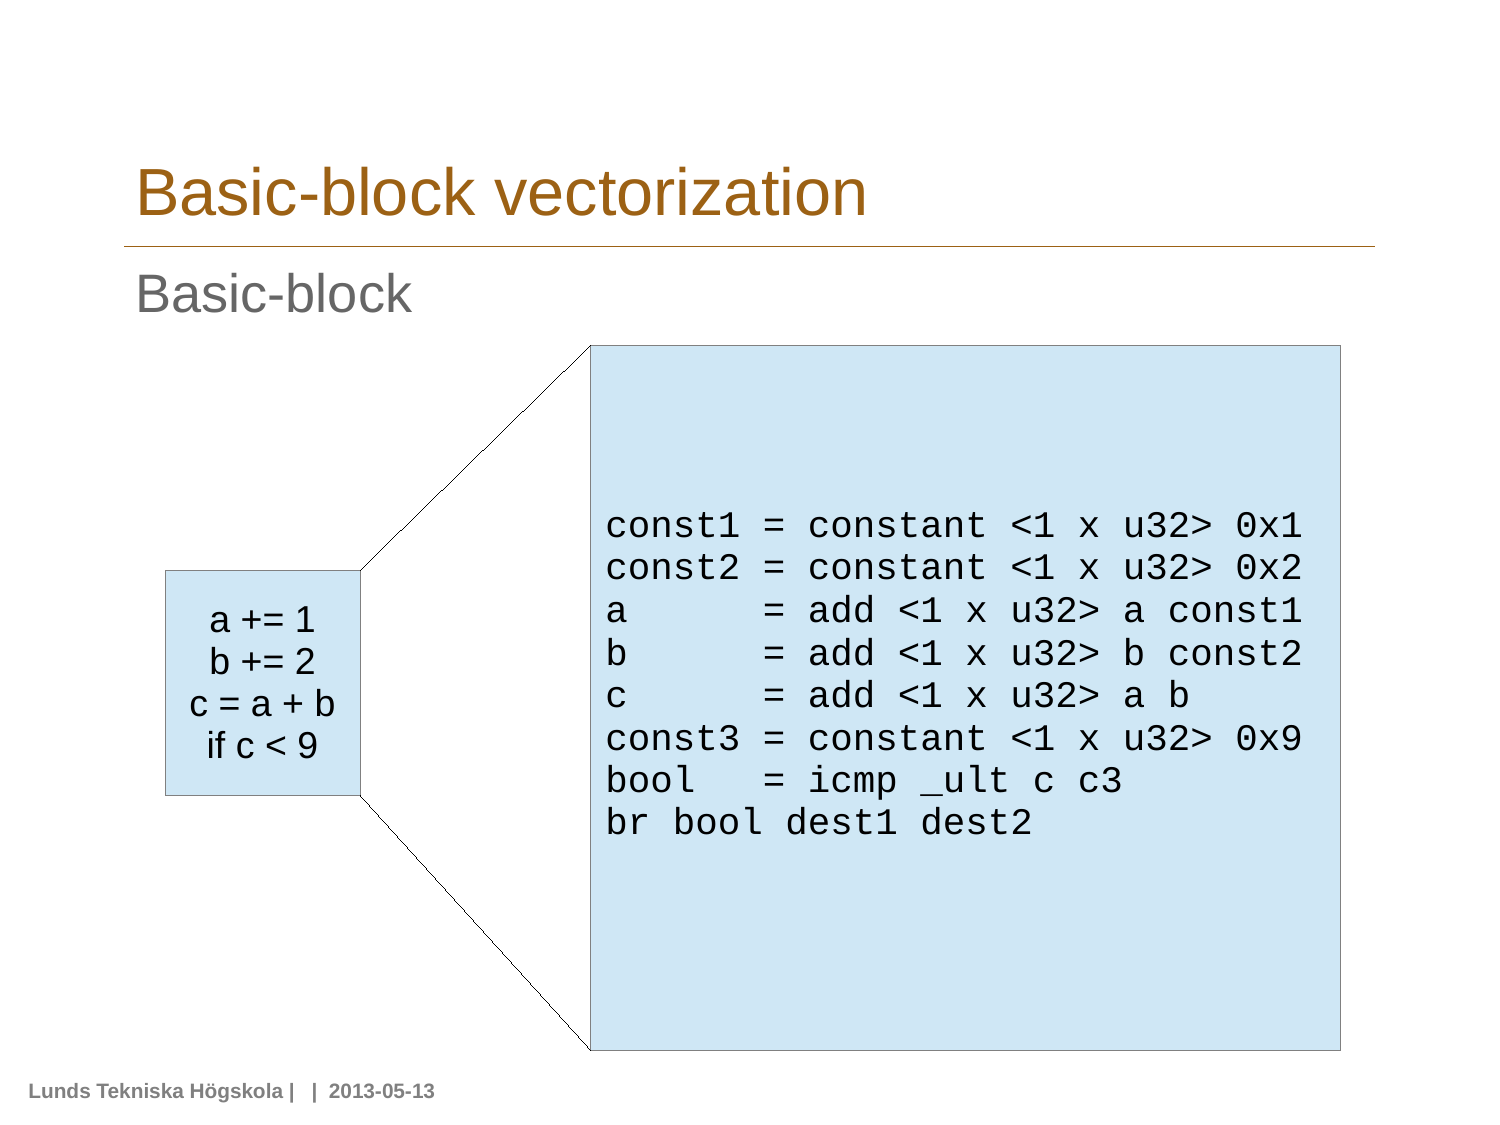

#
Basic-block vectorization
Basic-block
const1 = constant <1 x u32> 0x1
const2 = constant <1 x u32> 0x2
a = add <1 x u32> a const1
b = add <1 x u32> b const2
c = add <1 x u32> a b
const3 = constant <1 x u32> 0x9
bool = icmp _ult c c3
br bool dest1 dest2
a += 1
b += 2
c = a + b
if c < 9